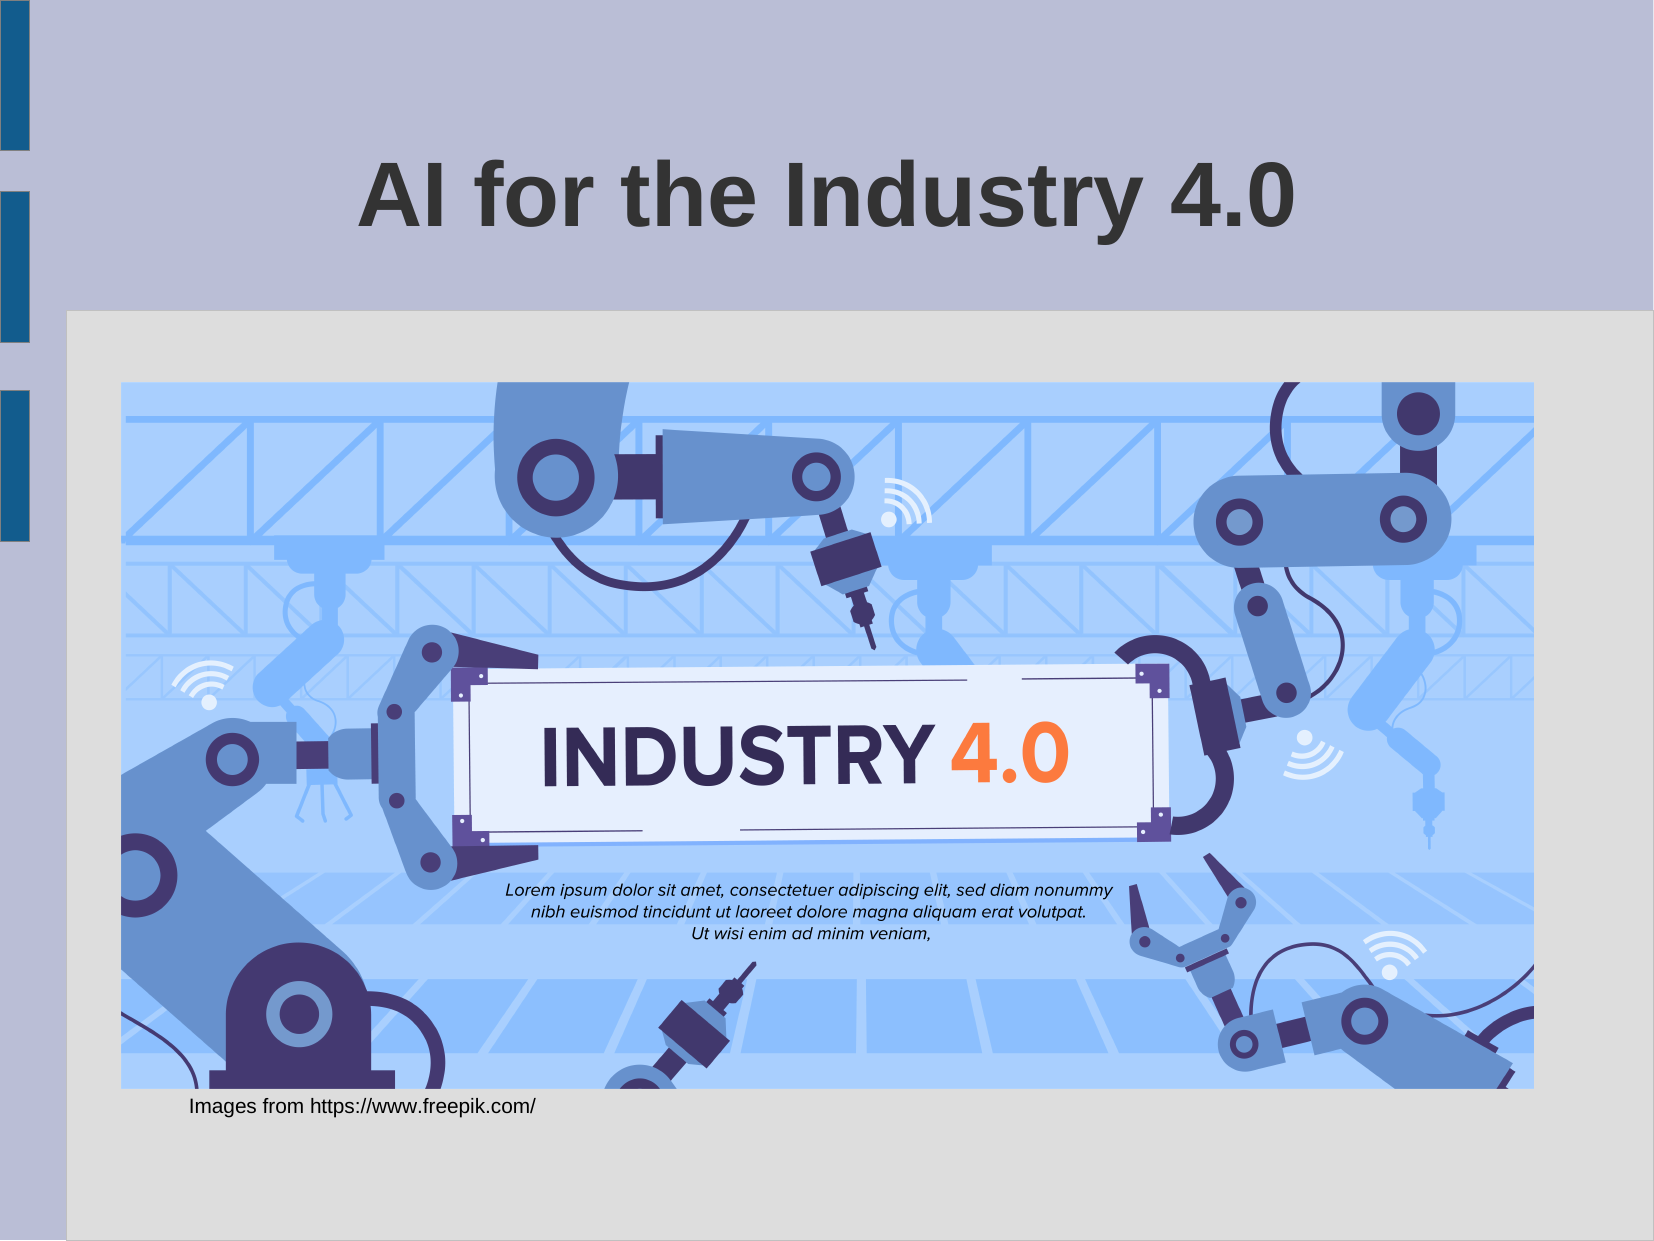

# AI for the Industry 4.0
Images from https://www.freepik.com/